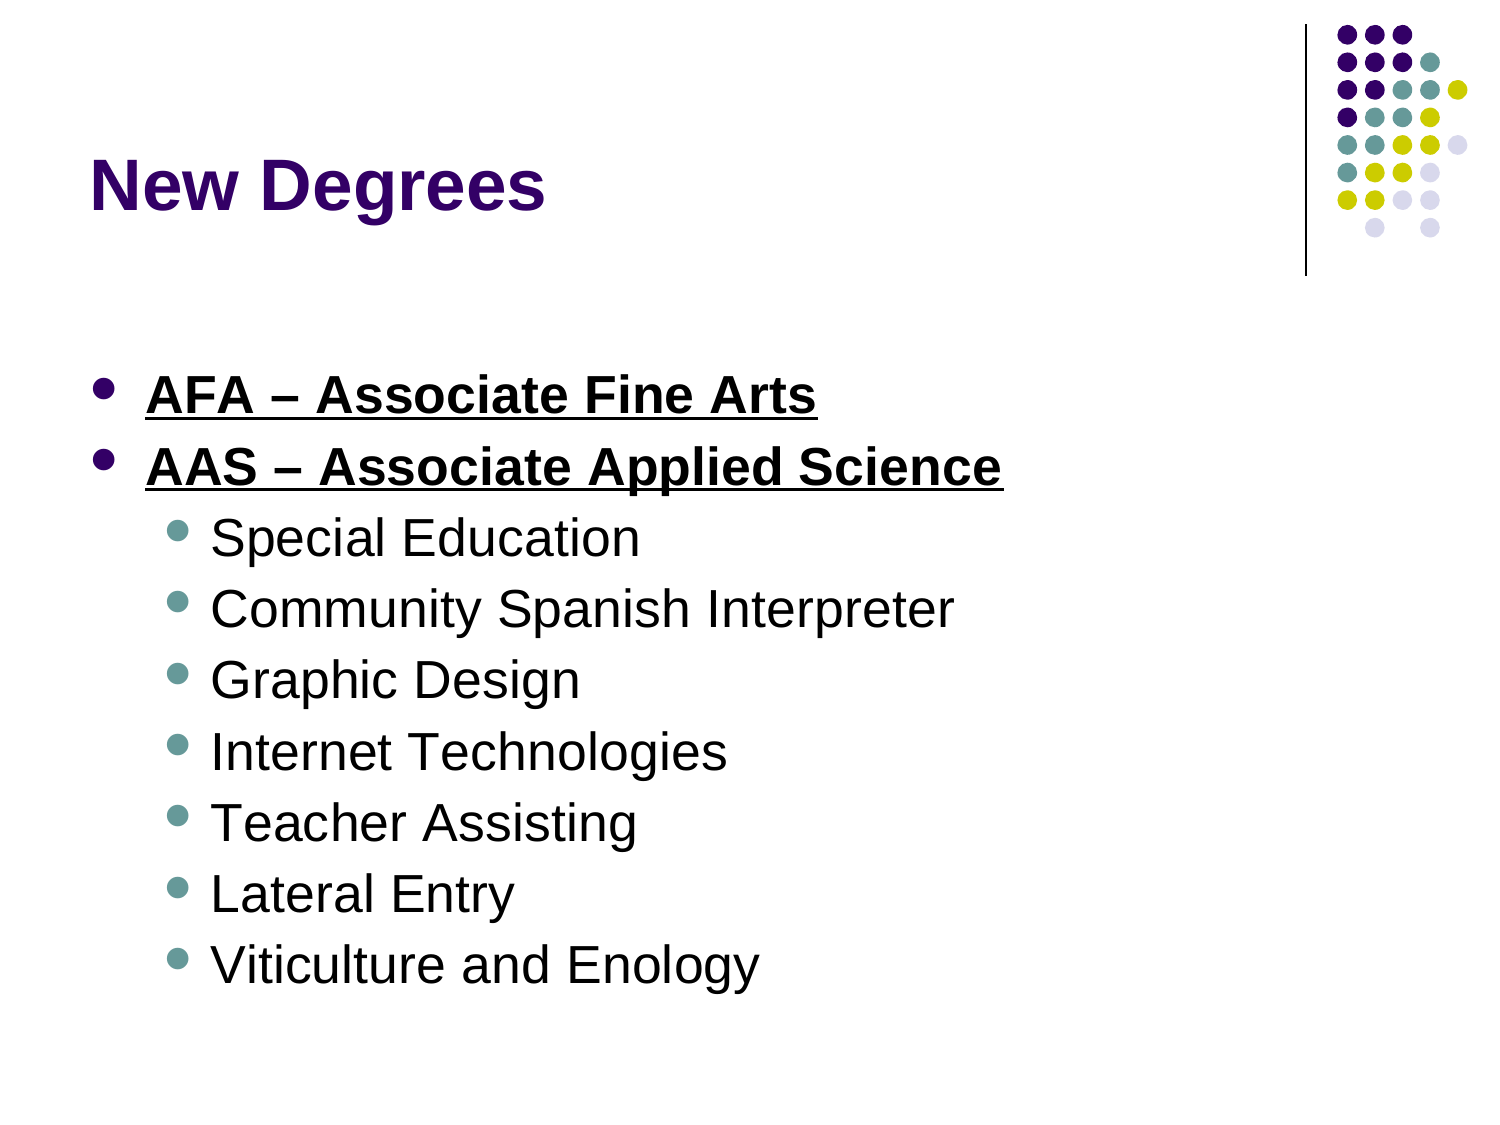

# New Degrees
AFA – Associate Fine Arts
AAS – Associate Applied Science
Special Education
Community Spanish Interpreter
Graphic Design
Internet Technologies
Teacher Assisting
Lateral Entry
Viticulture and Enology